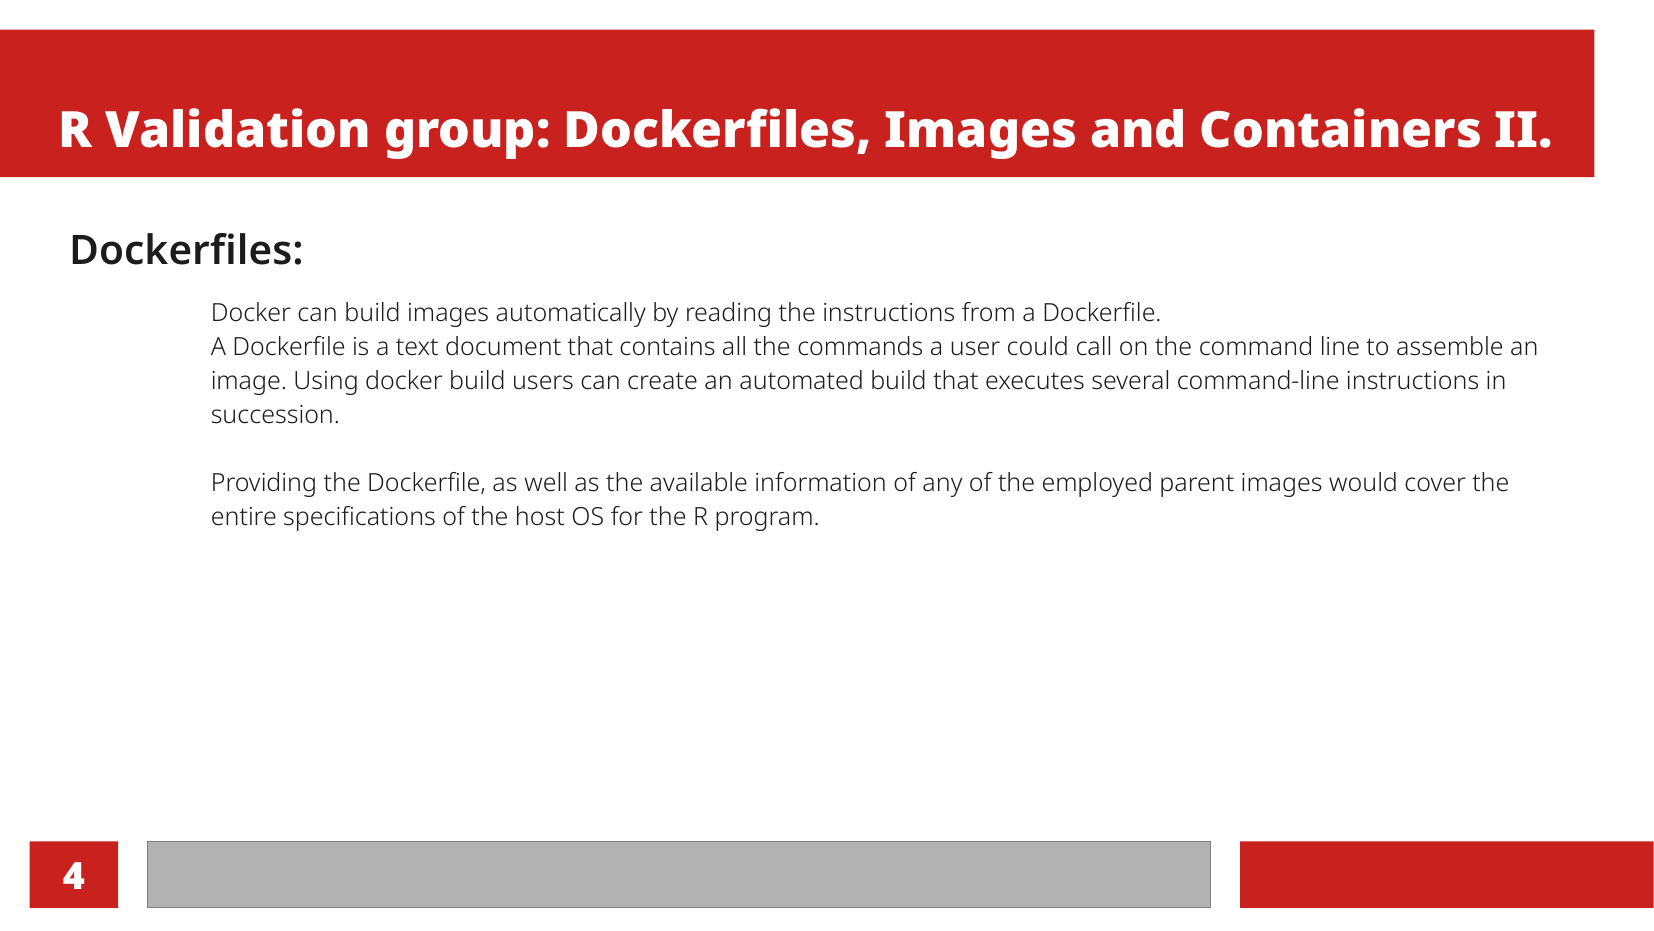

# R Validation group: Dockerfiles, Images and Containers II.
Dockerfiles:
Docker can build images automatically by reading the instructions from a Dockerfile.
A Dockerfile is a text document that contains all the commands a user could call on the command line to assemble an image. Using docker build users can create an automated build that executes several command-line instructions in succession.
Providing the Dockerfile, as well as the available information of any of the employed parent images would cover the entire specifications of the host OS for the R program.
4